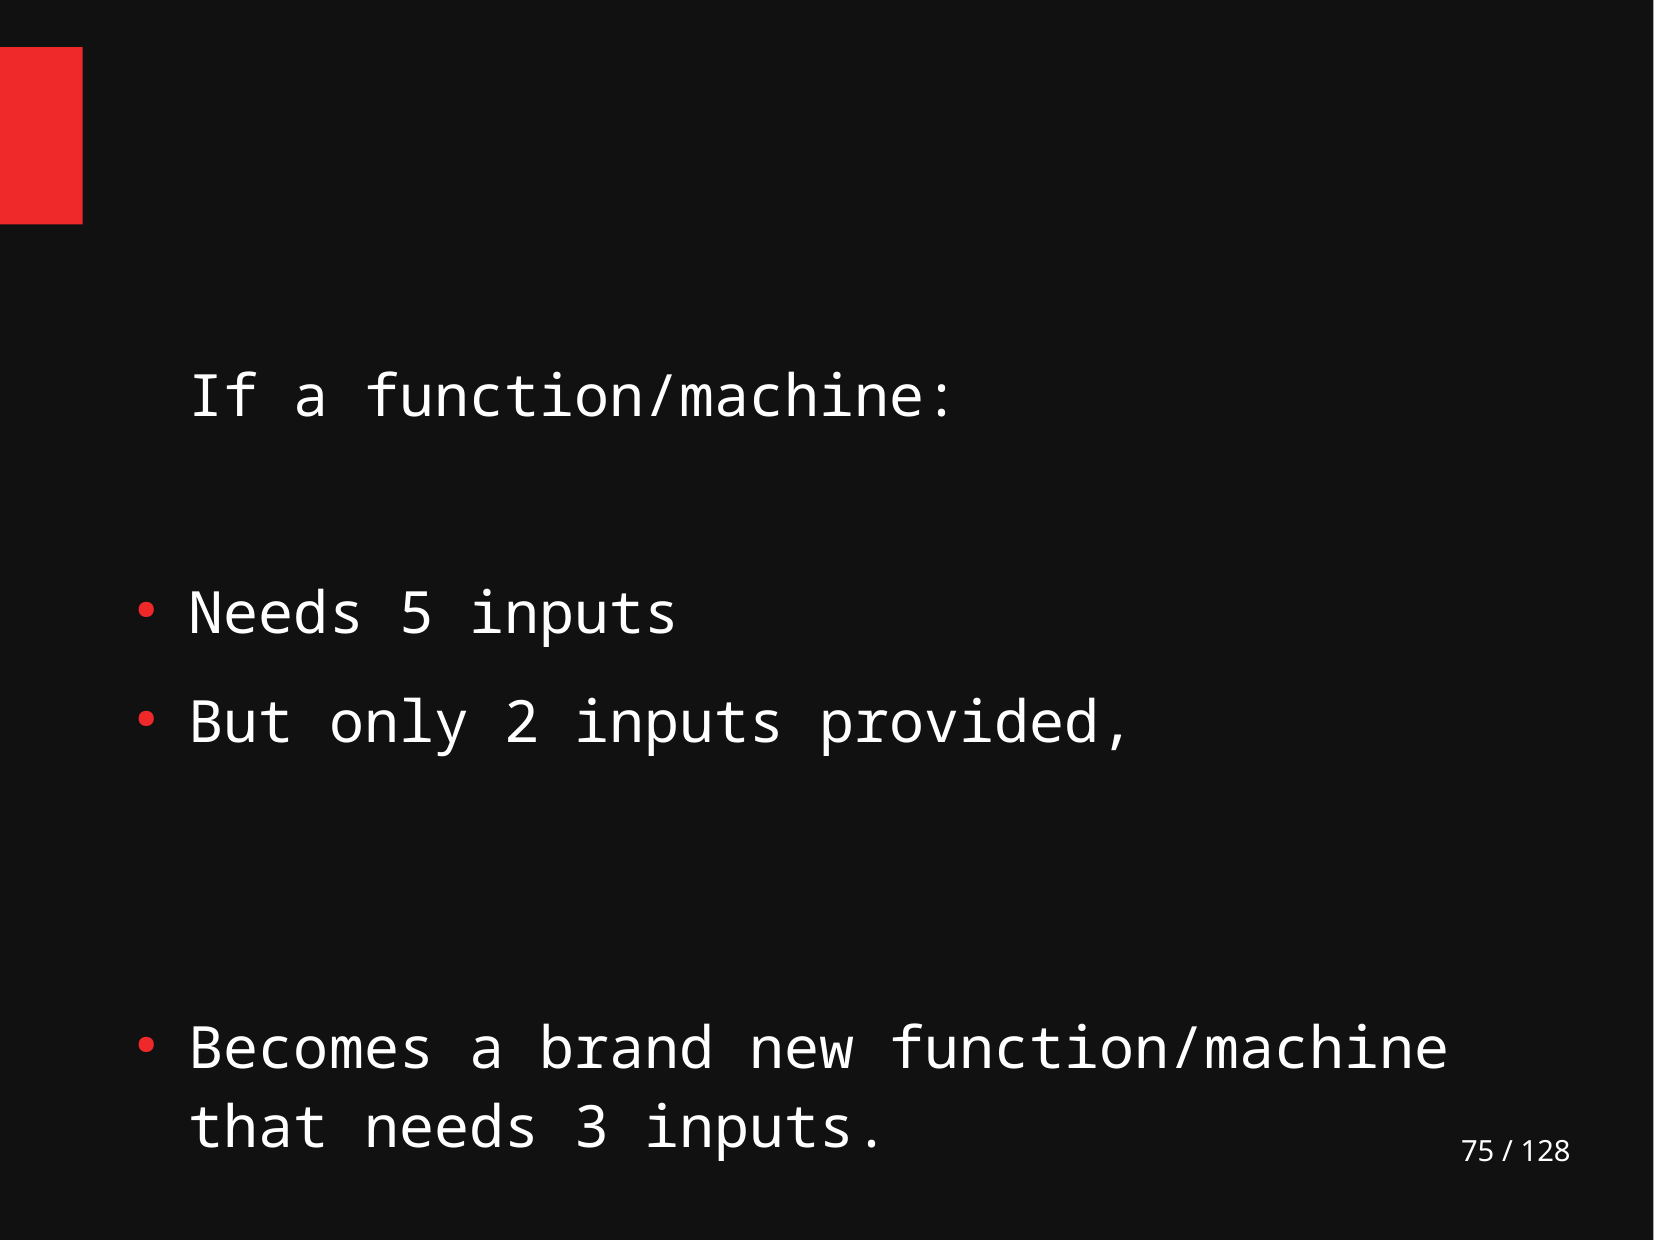

# If a function/machine:
Needs 5 inputs
But only 2 inputs provided,
Becomes a brand new function/machine that needs 3 inputs.
75